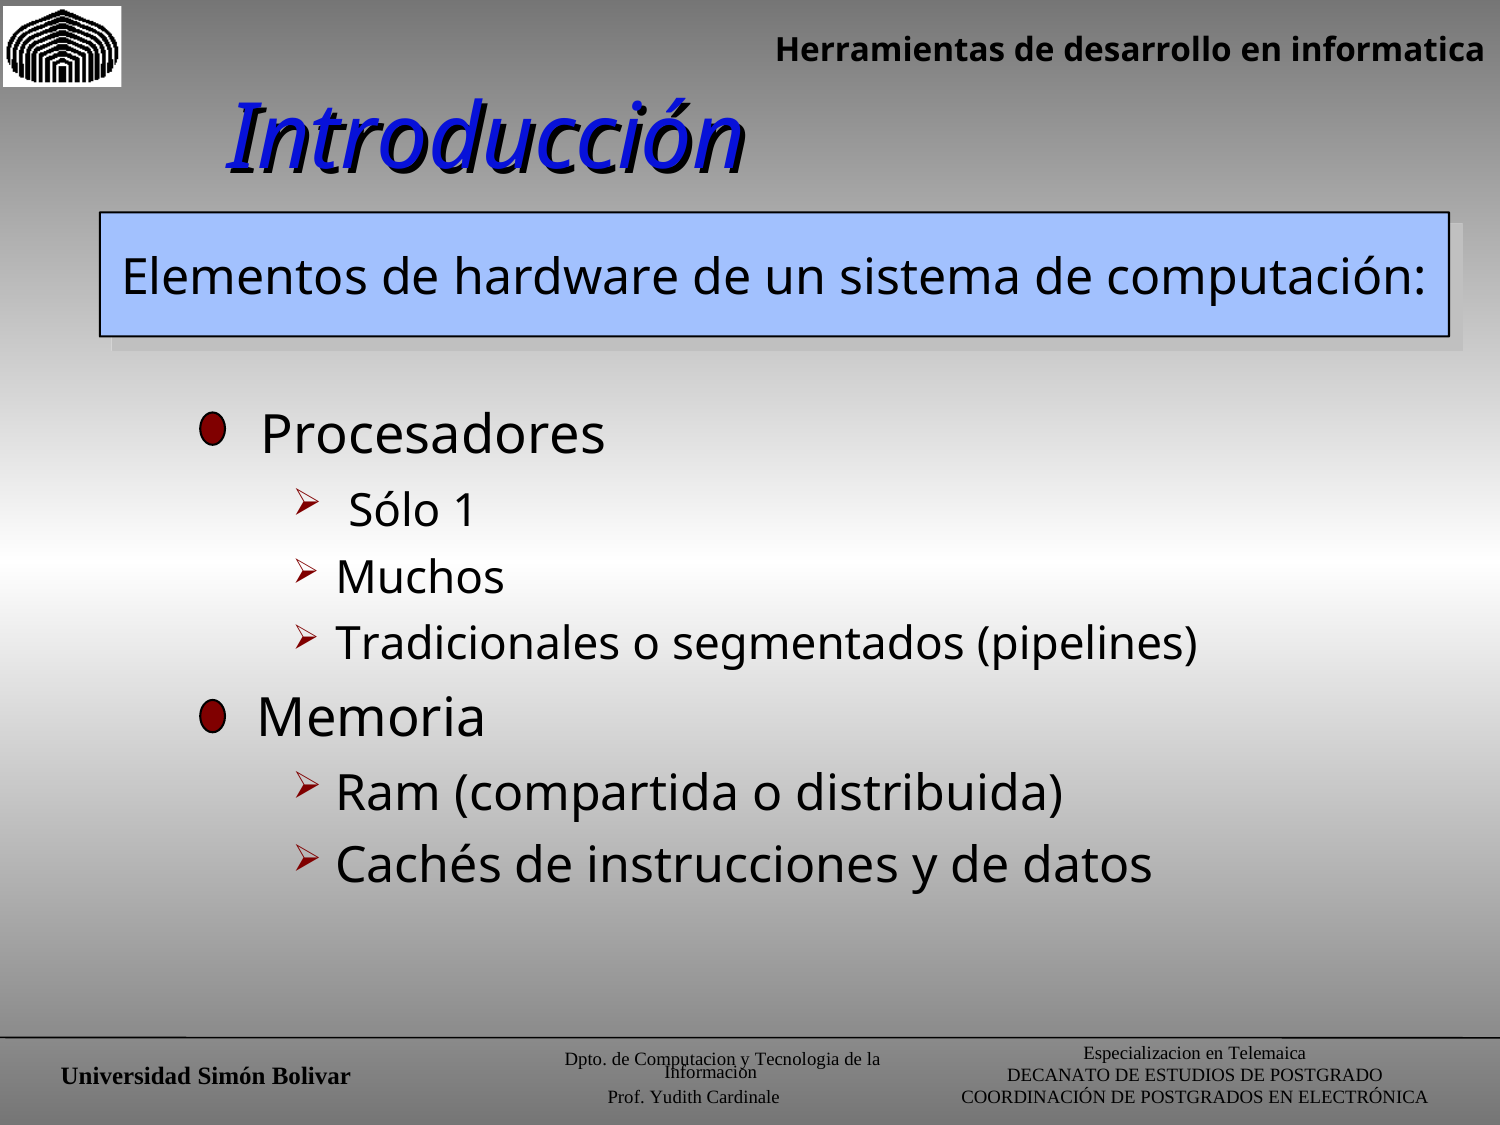

Introducción
Elementos de hardware de un sistema de computación:
 Procesadores
 Sólo 1
Muchos
Tradicionales o segmentados (pipelines)
 Memoria
Ram (compartida o distribuida)
Cachés de instrucciones y de datos